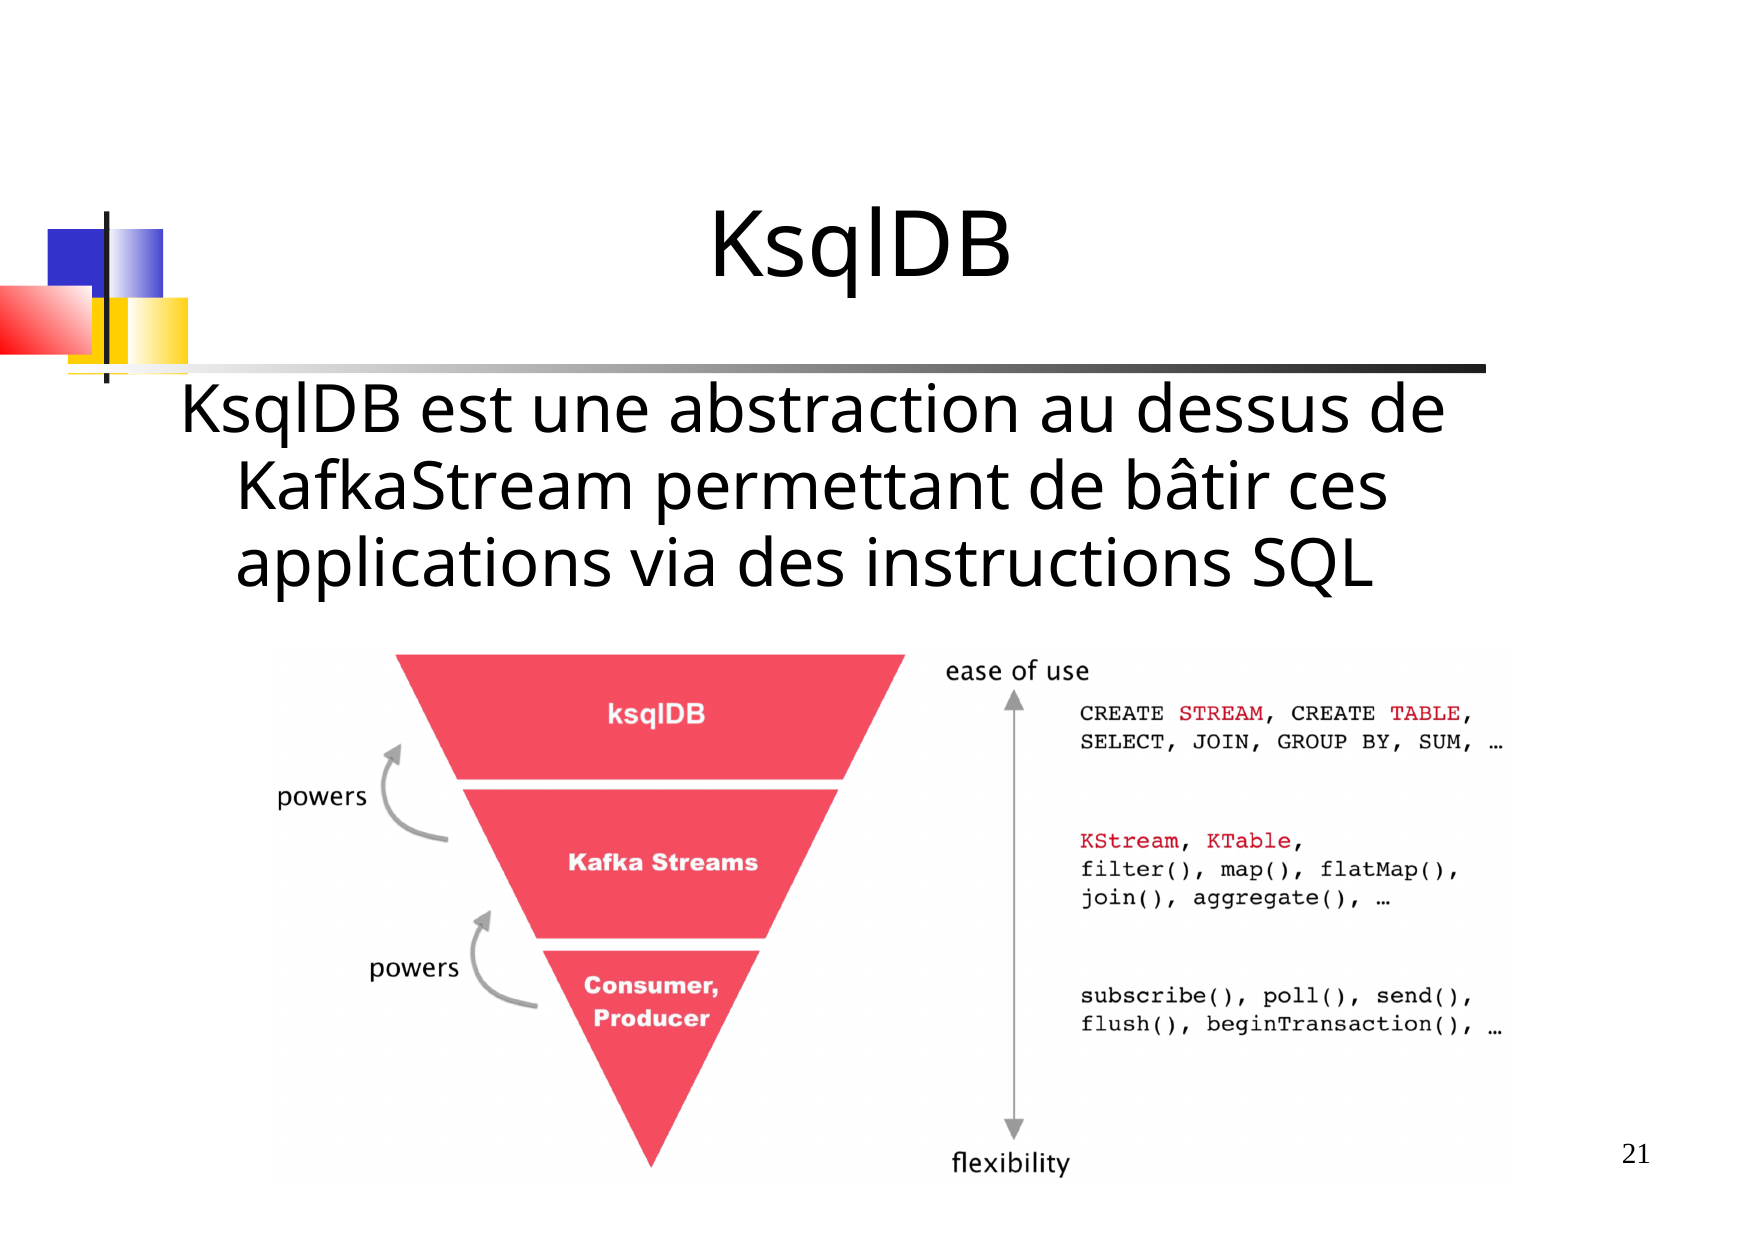

# KsqlDB
KsqlDB est une abstraction au dessus de KafkaStream permettant de bâtir ces applications via des instructions SQL